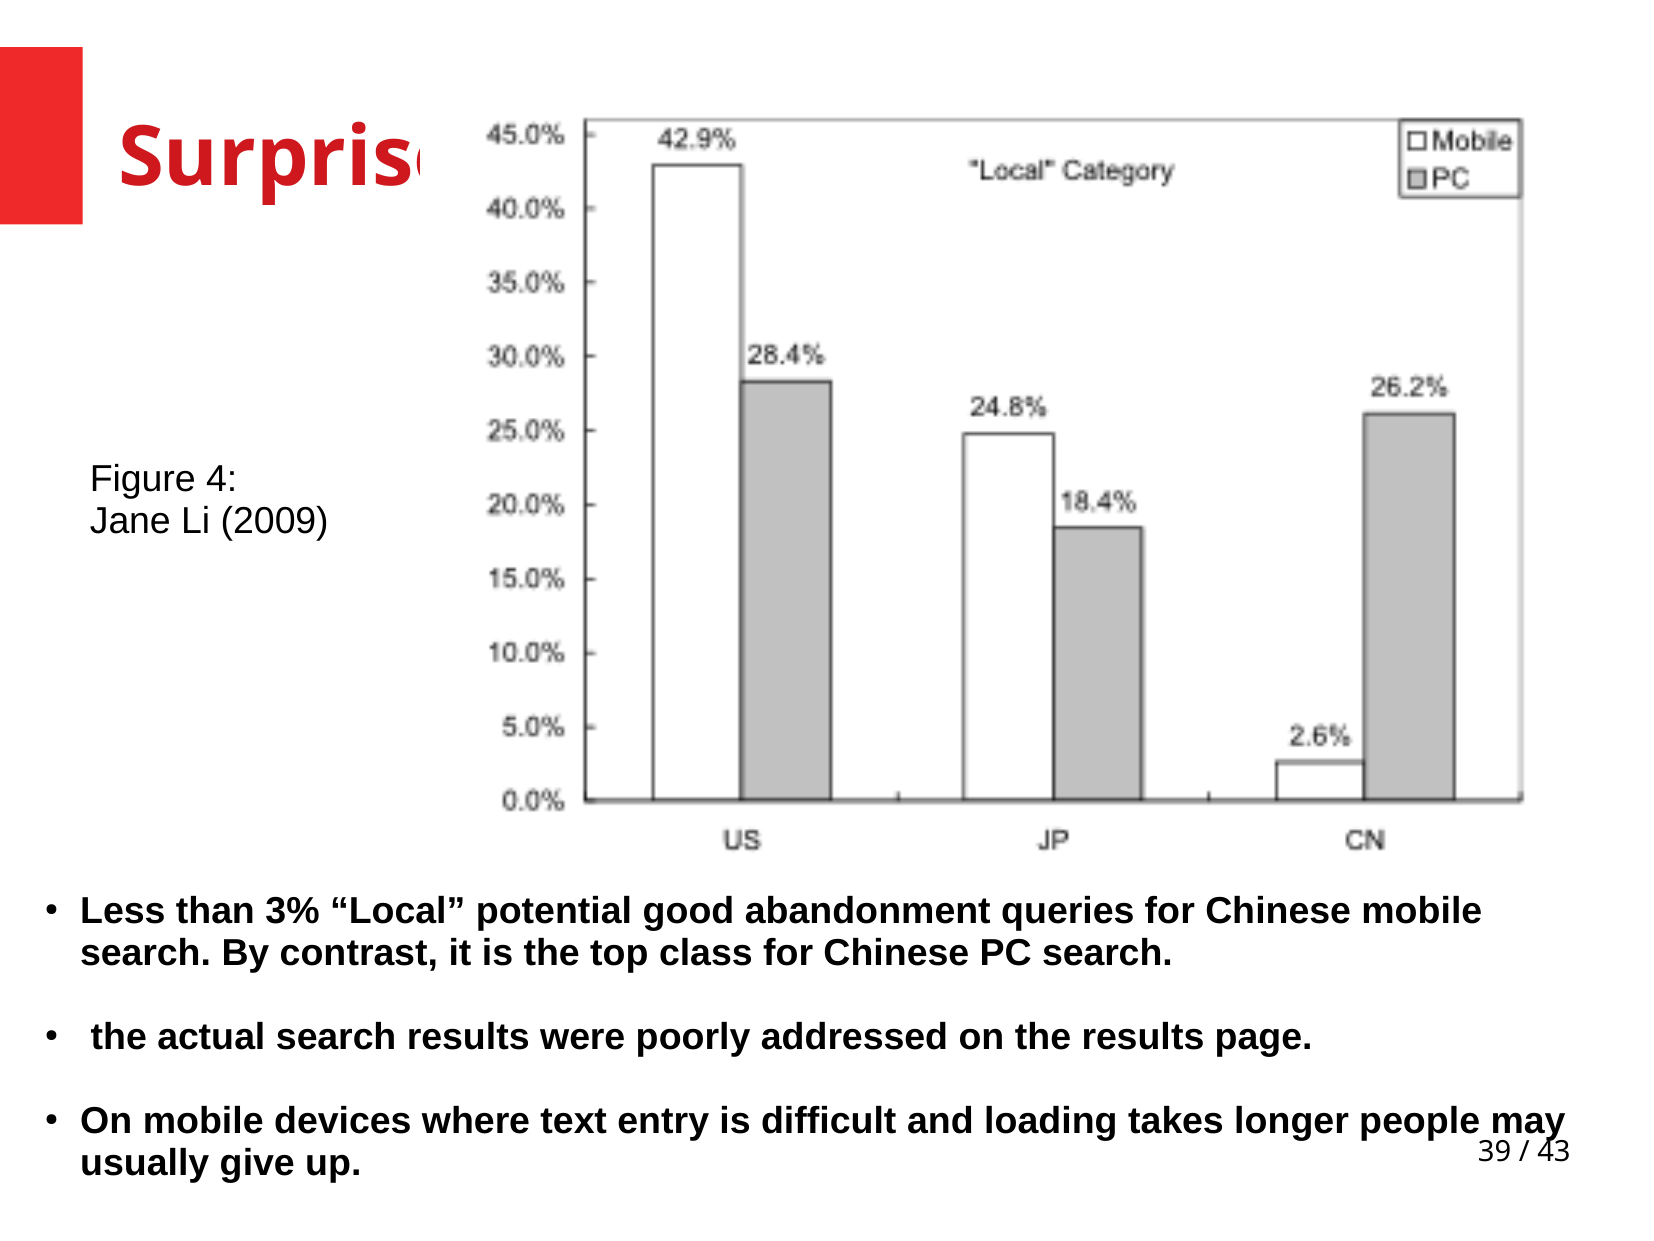

# Surprise!
Figure 4:
Jane Li (2009)
Less than 3% “Local” potential good abandonment queries for Chinese mobile search. By contrast, it is the top class for Chinese PC search.
 the actual search results were poorly addressed on the results page.
On mobile devices where text entry is difficult and loading takes longer people may usually give up.
39